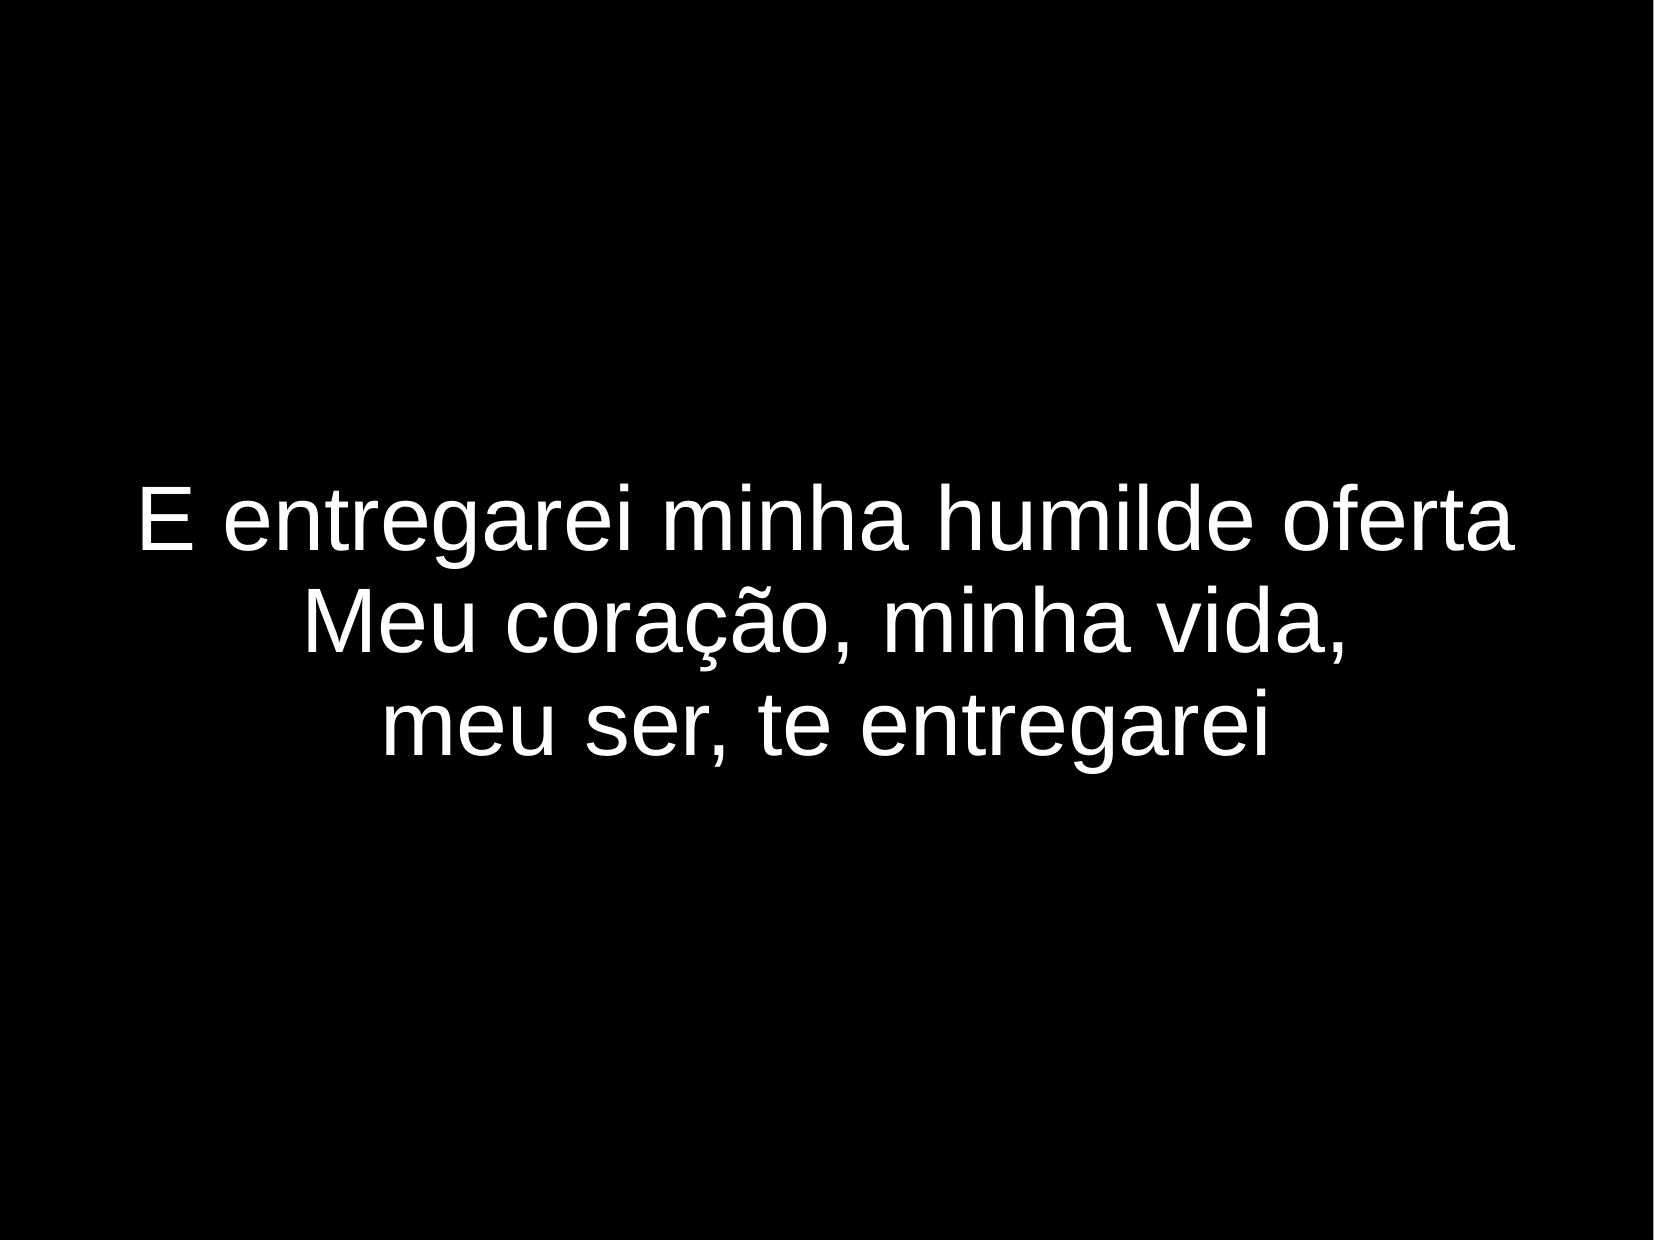

# E entregarei minha humilde oferta
Meu coração, minha vida,
meu ser, te entregarei